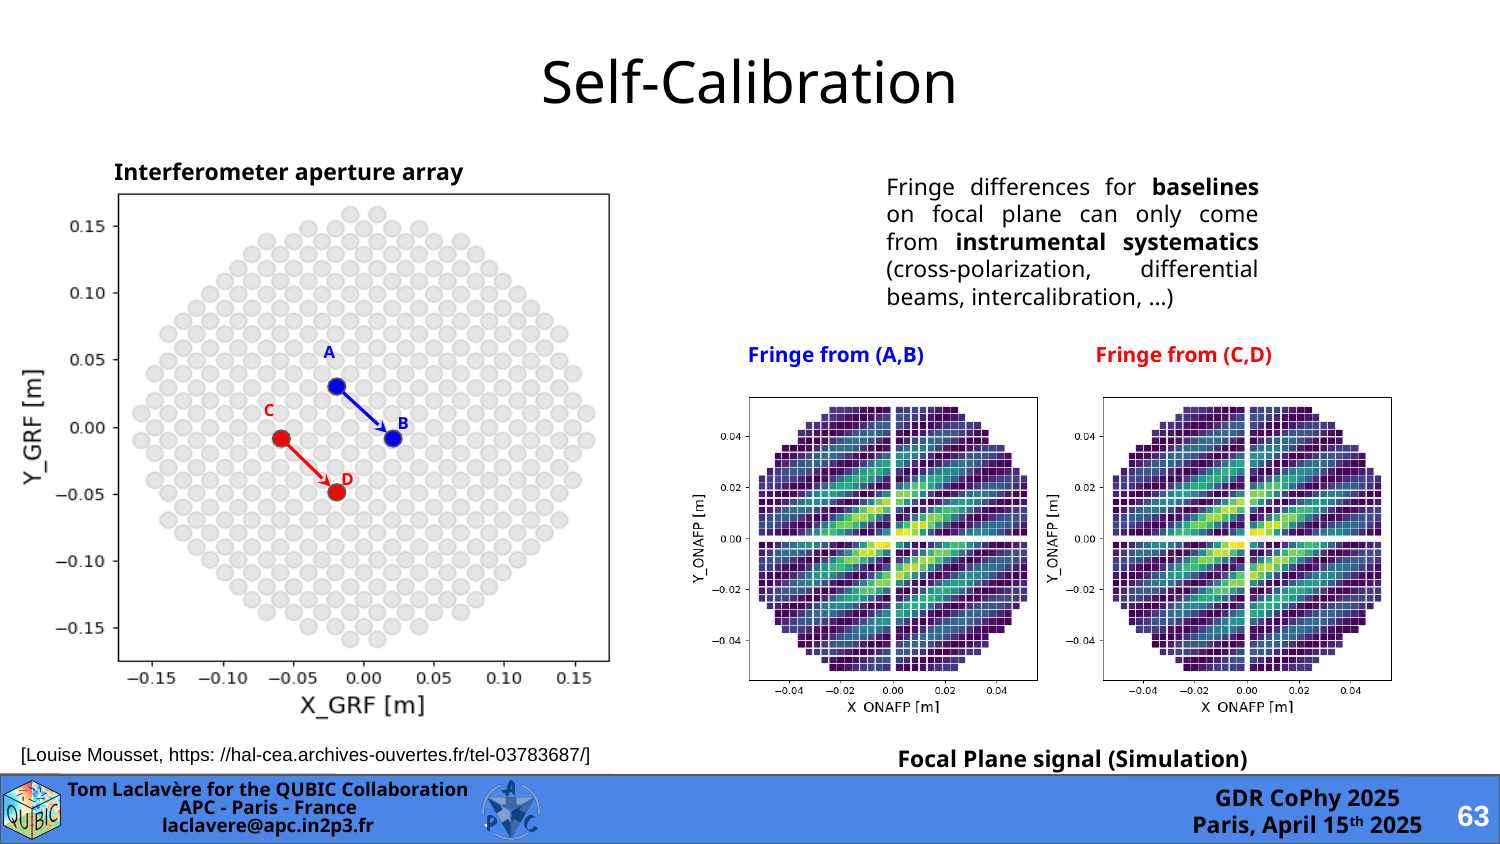

# Self-Calibration
Interferometer aperture array
Fringe differences for baselines on focal plane can only come from instrumental systematics (cross-polarization, differential beams, intercalibration, …)
Fringe from (A,B)
Fringe from (C,D)
A
C
B
D
[Louise Mousset, https: //hal-cea.archives-ouvertes.fr/tel-03783687/]
Focal Plane signal (Simulation)